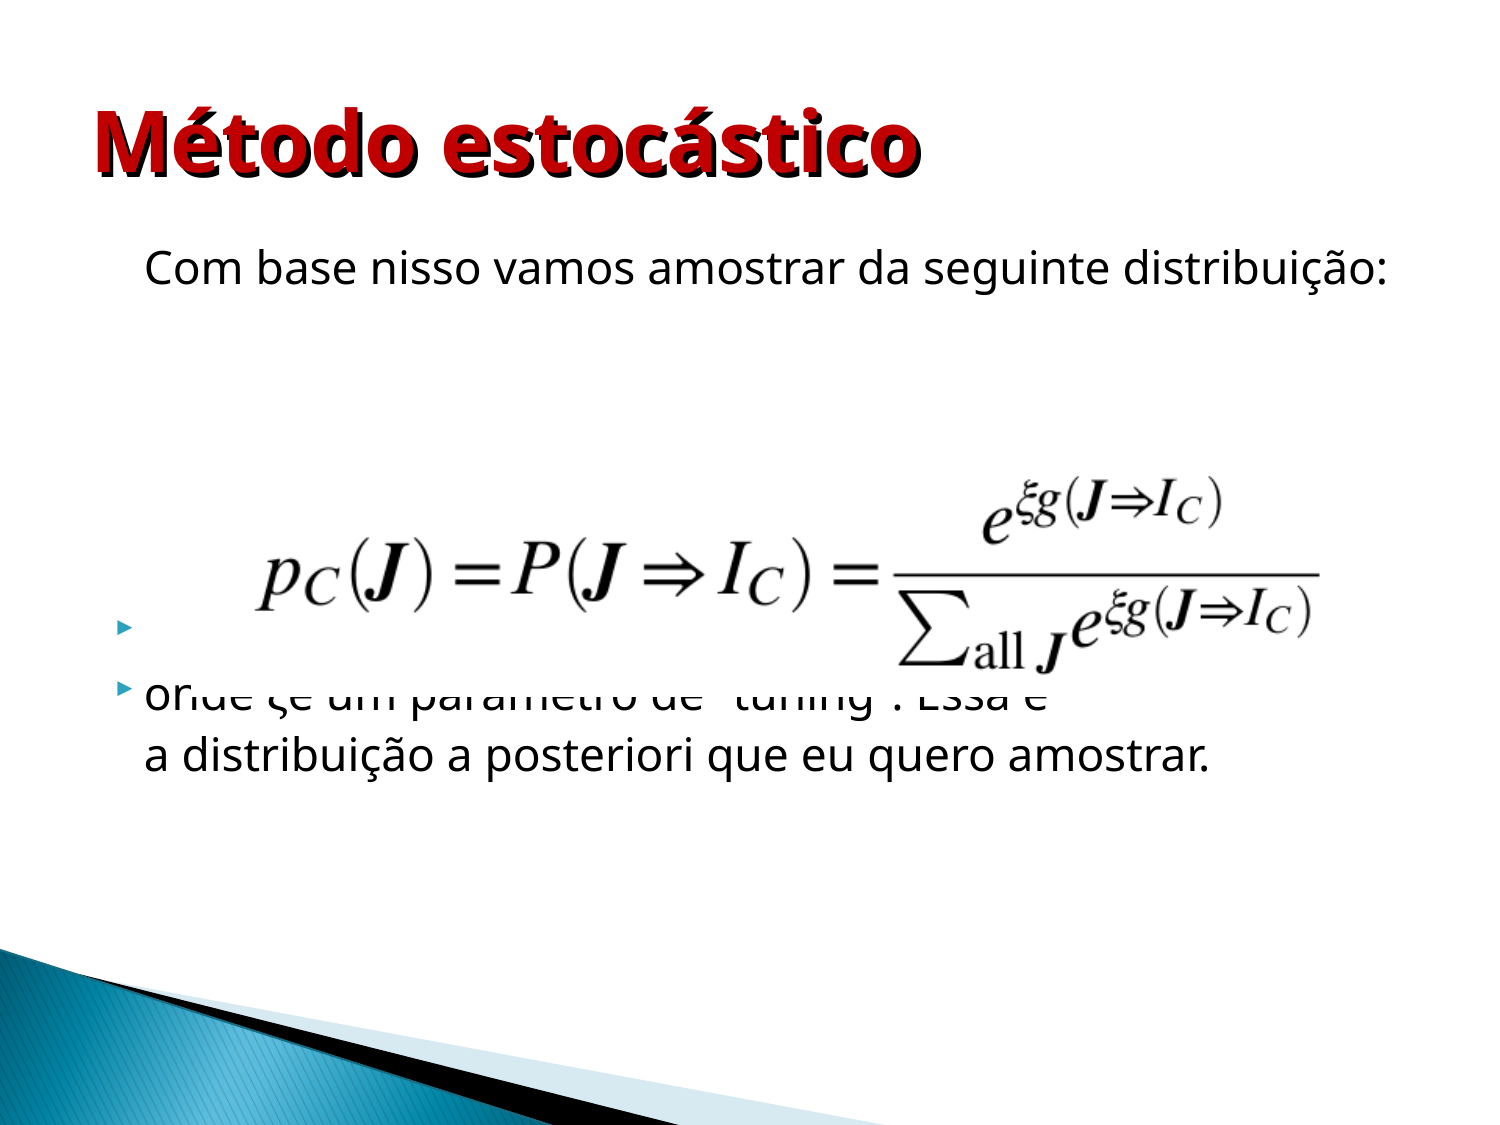

Método estocástico
# Com base nisso vamos amostrar da seguinte distribuição:
onde ξé um parâmetro de “tuning”. Essa é
a distribuição a posteriori que eu quero amostrar.